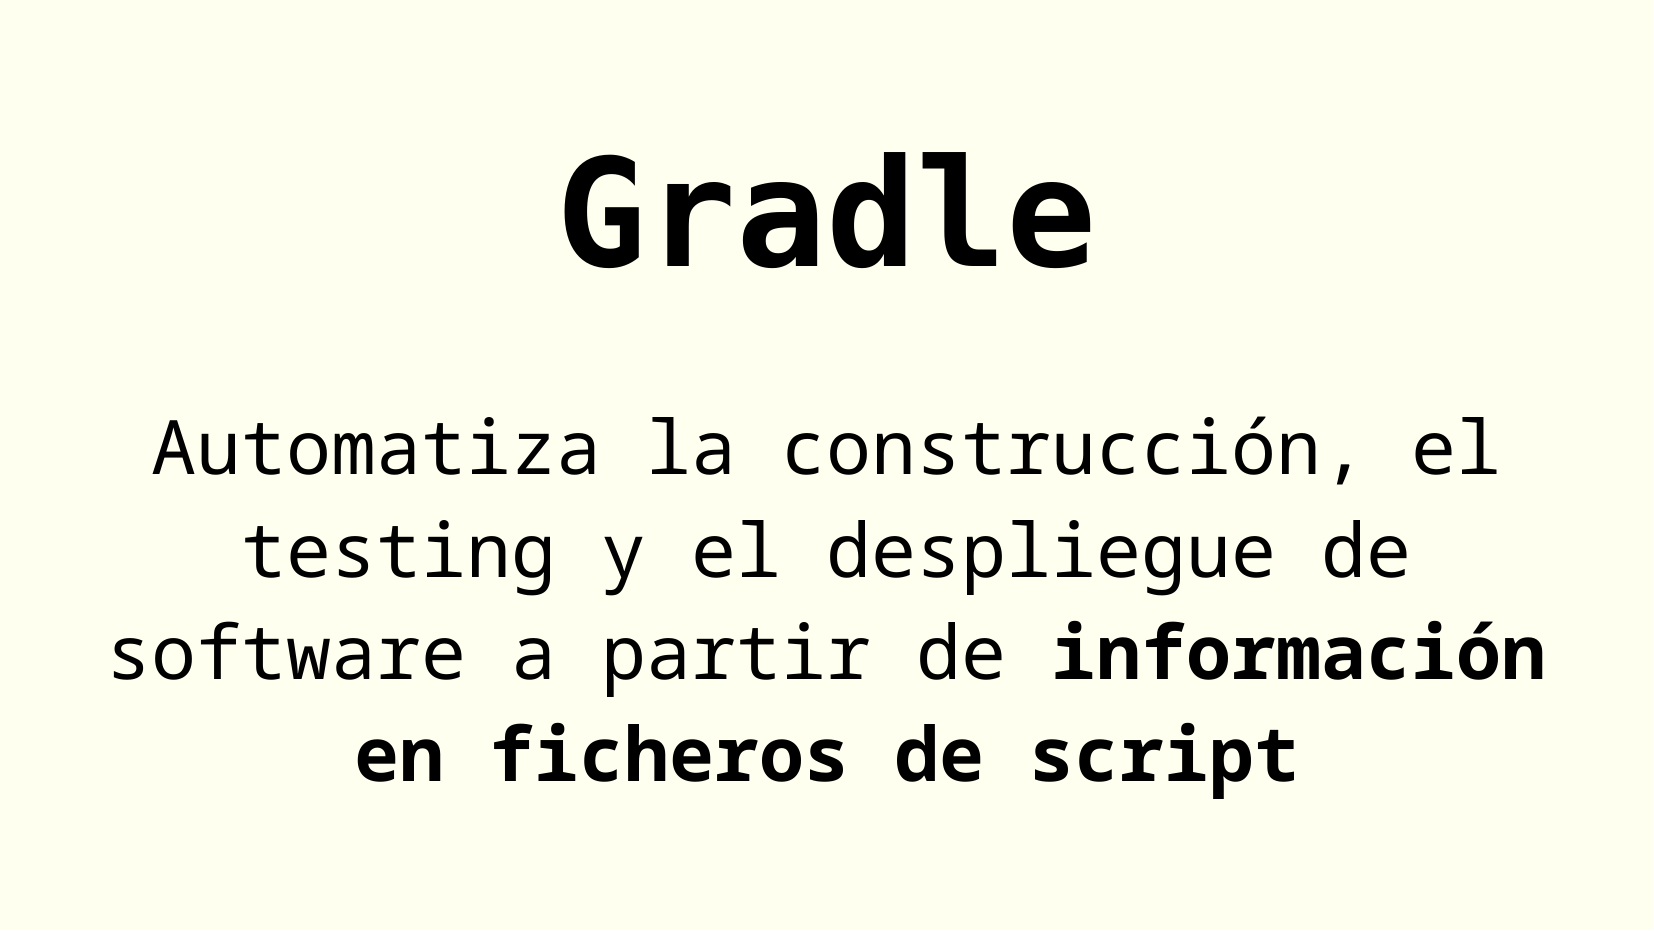

# Gradle
Automatiza la construcción, el testing y el despliegue de software a partir de información en ficheros de script